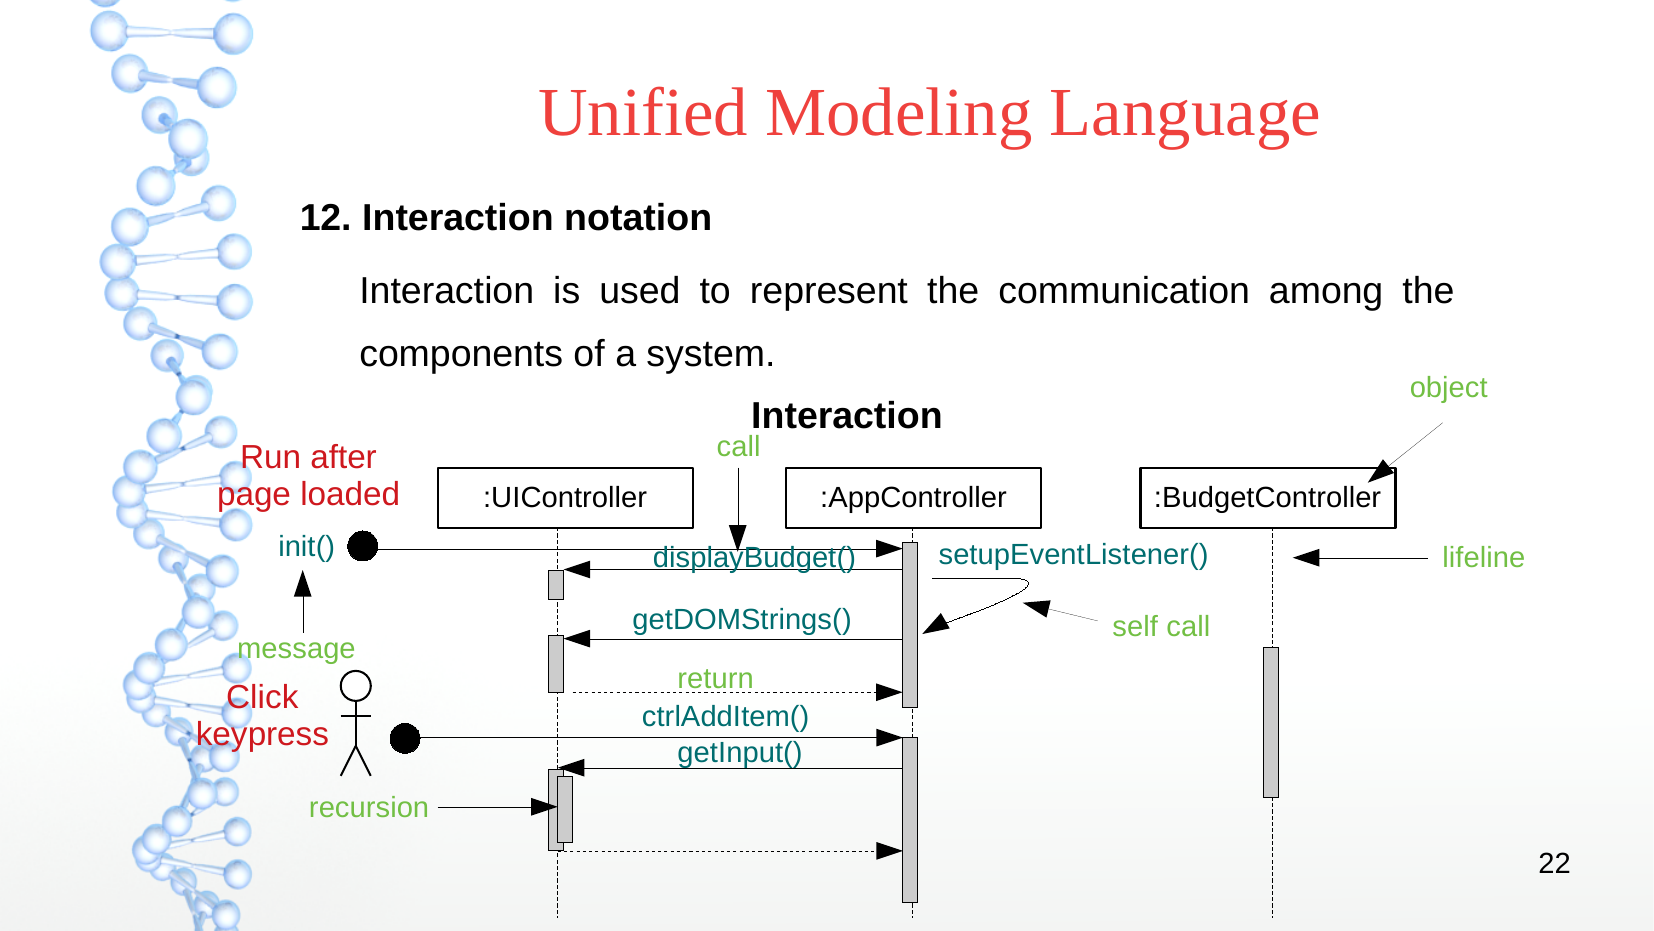

# Unified Modeling Language
12. Interaction notation
Interaction is used to represent the communication among the components of a system.
object
Interaction
call
Run after page loaded
:UIController
:AppController
:BudgetController
init()
setupEventListener()
lifeline
displayBudget()
getDOMStrings()
self call
message
return
Click keypress
ctrlAddItem()
getInput()
recursion
22